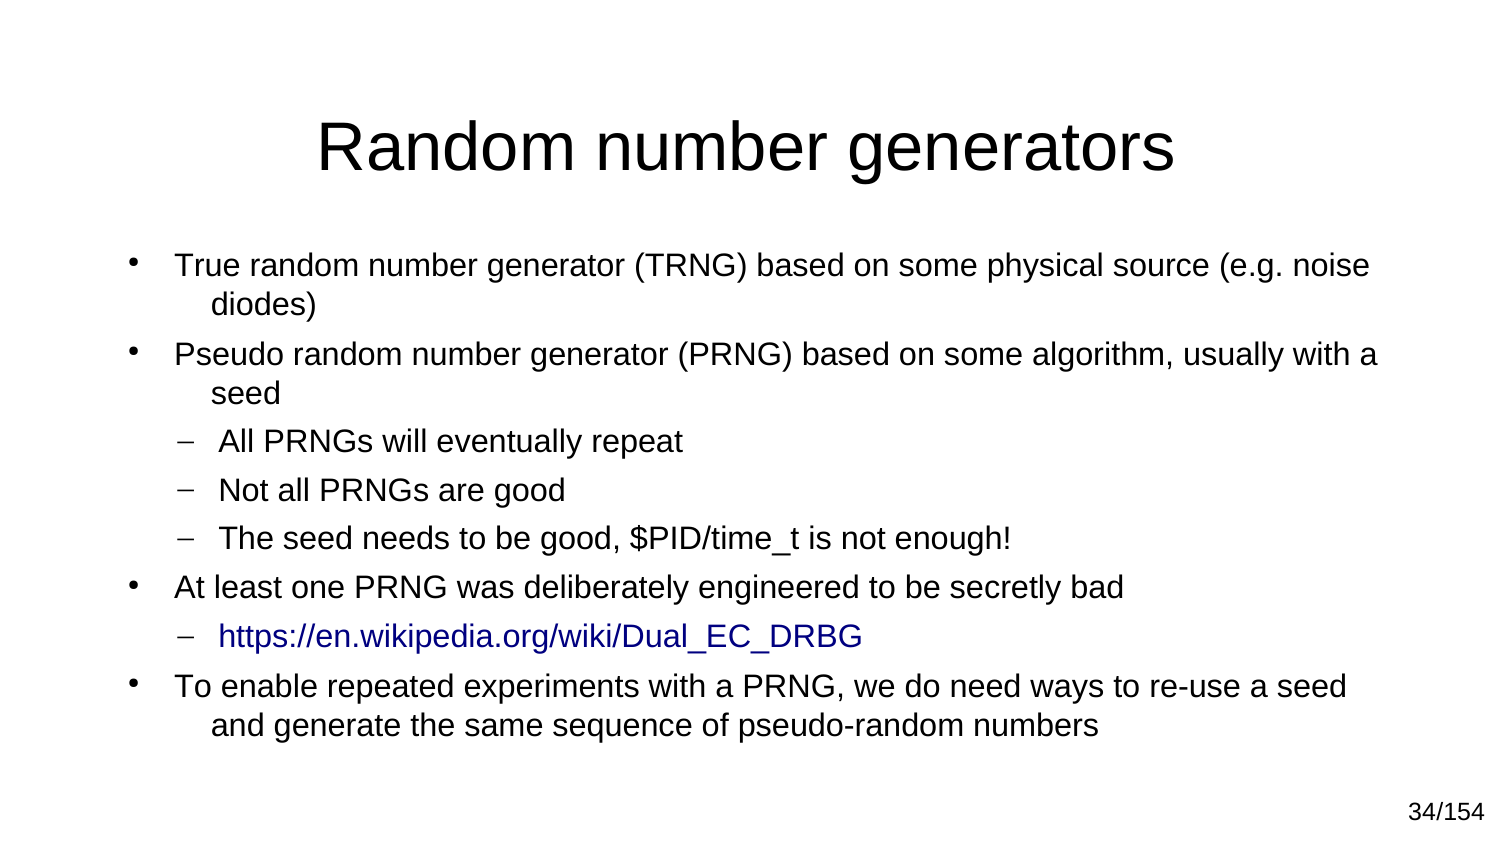

# Random number generators
True random number generator (TRNG) based on some physical source (e.g. noise diodes)
Pseudo random number generator (PRNG) based on some algorithm, usually with a seed
All PRNGs will eventually repeat
Not all PRNGs are good
The seed needs to be good, $PID/time_t is not enough!
At least one PRNG was deliberately engineered to be secretly bad
https://en.wikipedia.org/wiki/Dual_EC_DRBG
To enable repeated experiments with a PRNG, we do need ways to re-use a seed and generate the same sequence of pseudo-random numbers